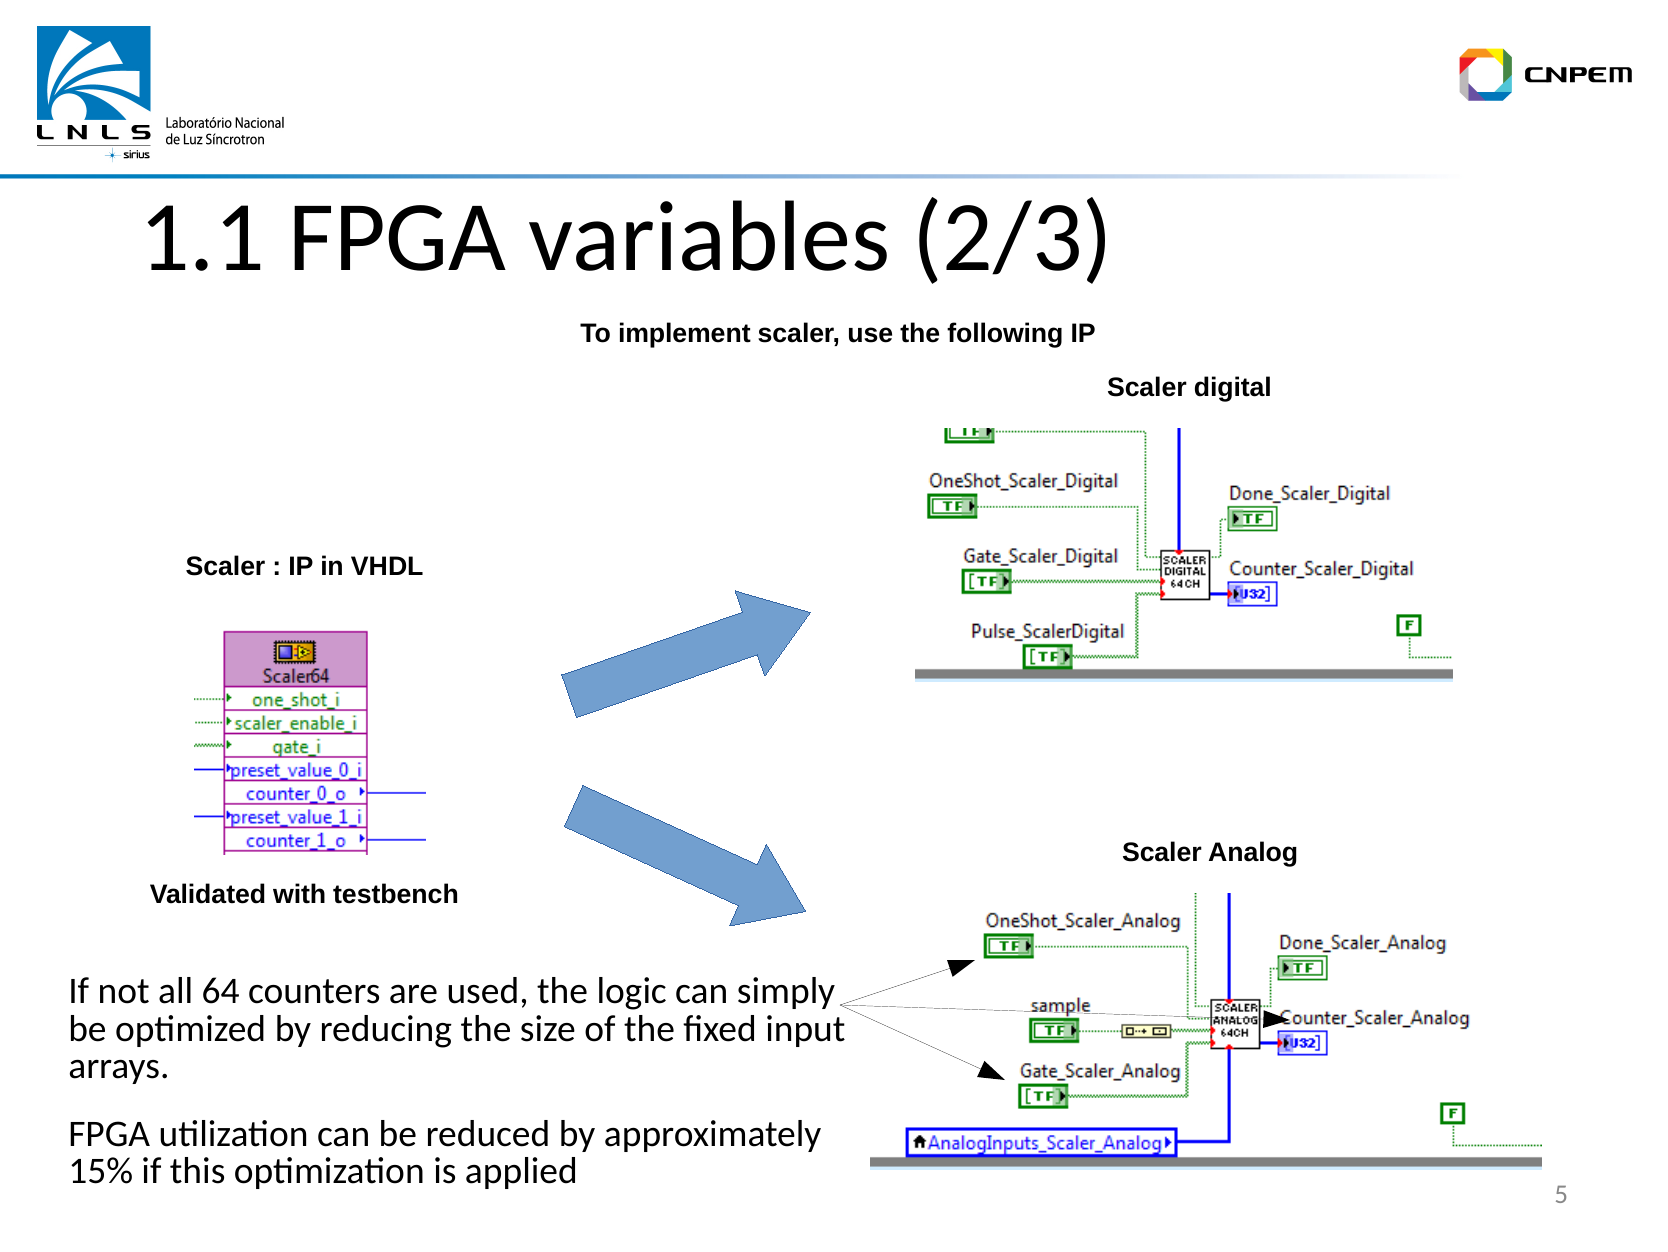

1.1 FPGA variables (2/3)
To implement scaler, use the following IP
Scaler digital
Scaler : IP in VHDL
Scaler Analog
Validated with testbench
# If not all 64 counters are used, the logic can simply be optimized by reducing the size of the fixed input arrays.
FPGA utilization can be reduced by approximately 15% if this optimization is applied
5